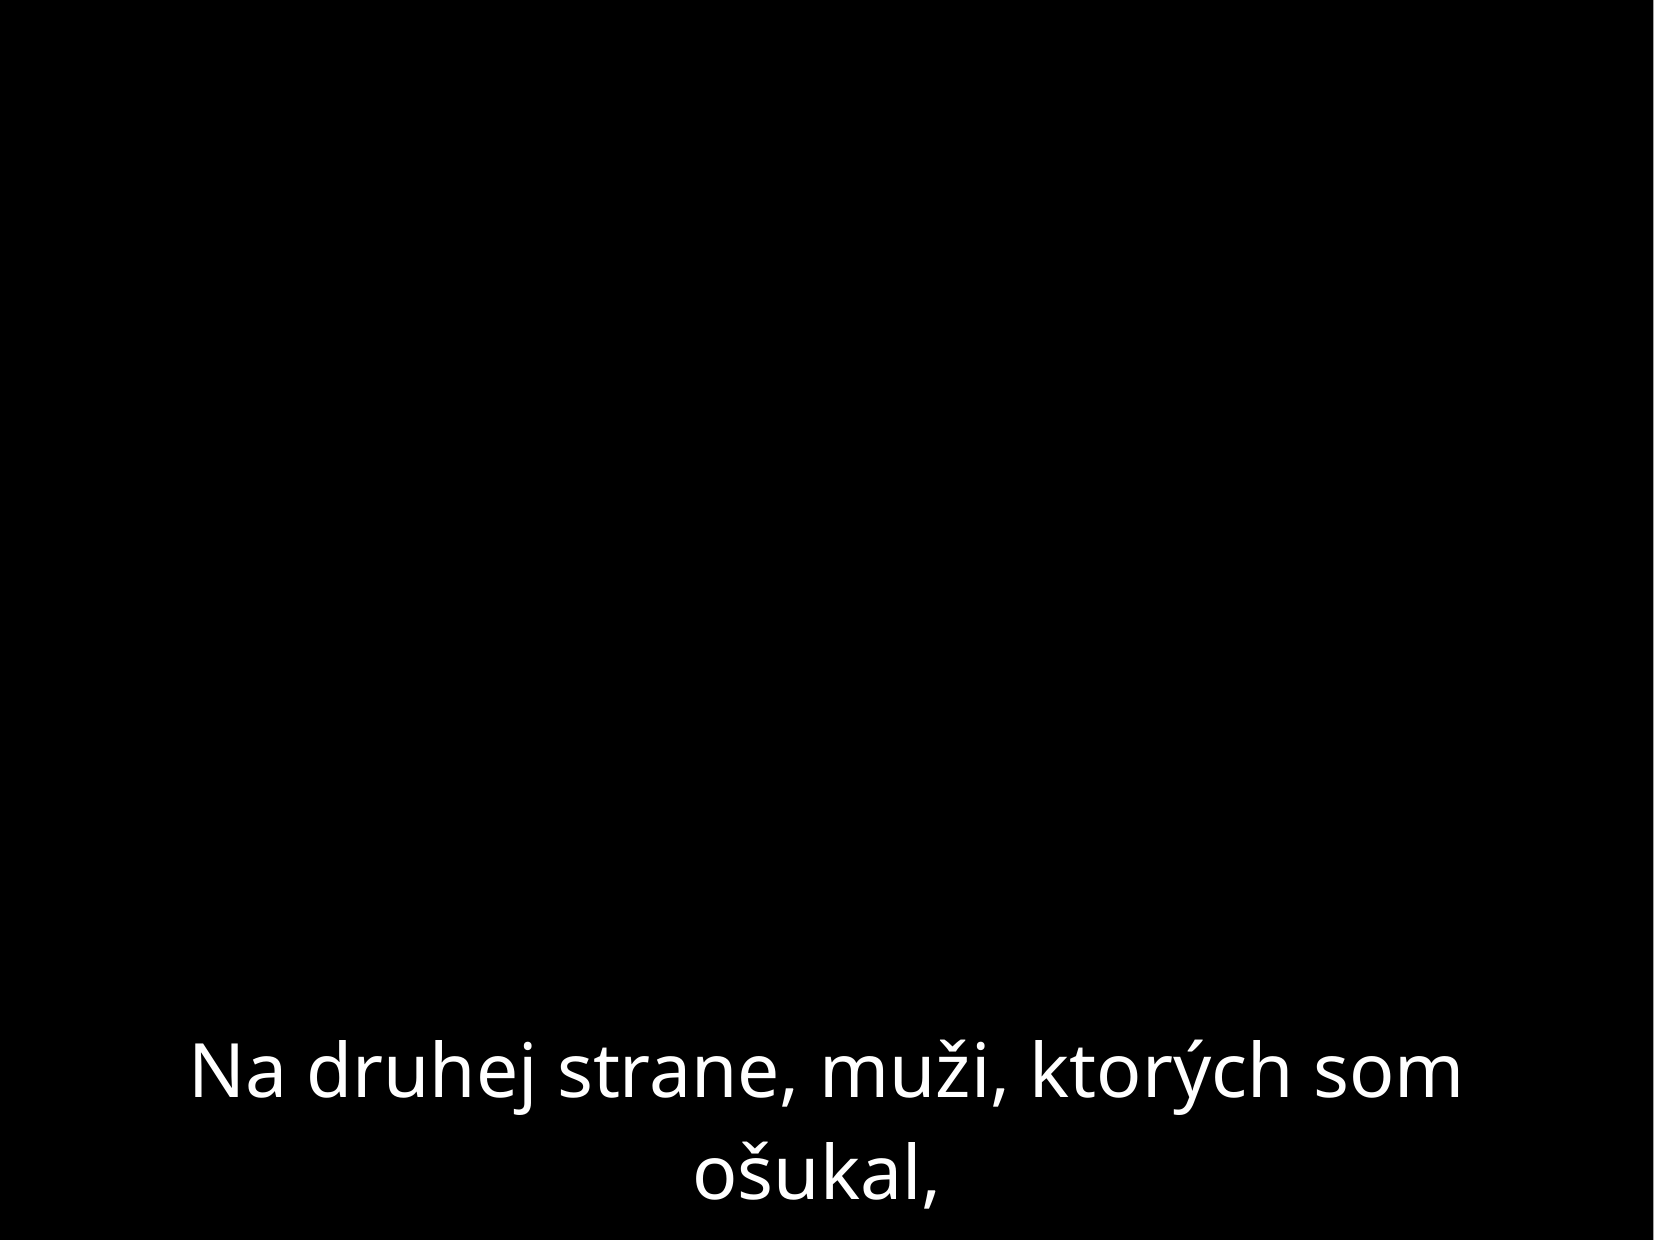

# Na druhej strane, muži, ktorých som ošukal,